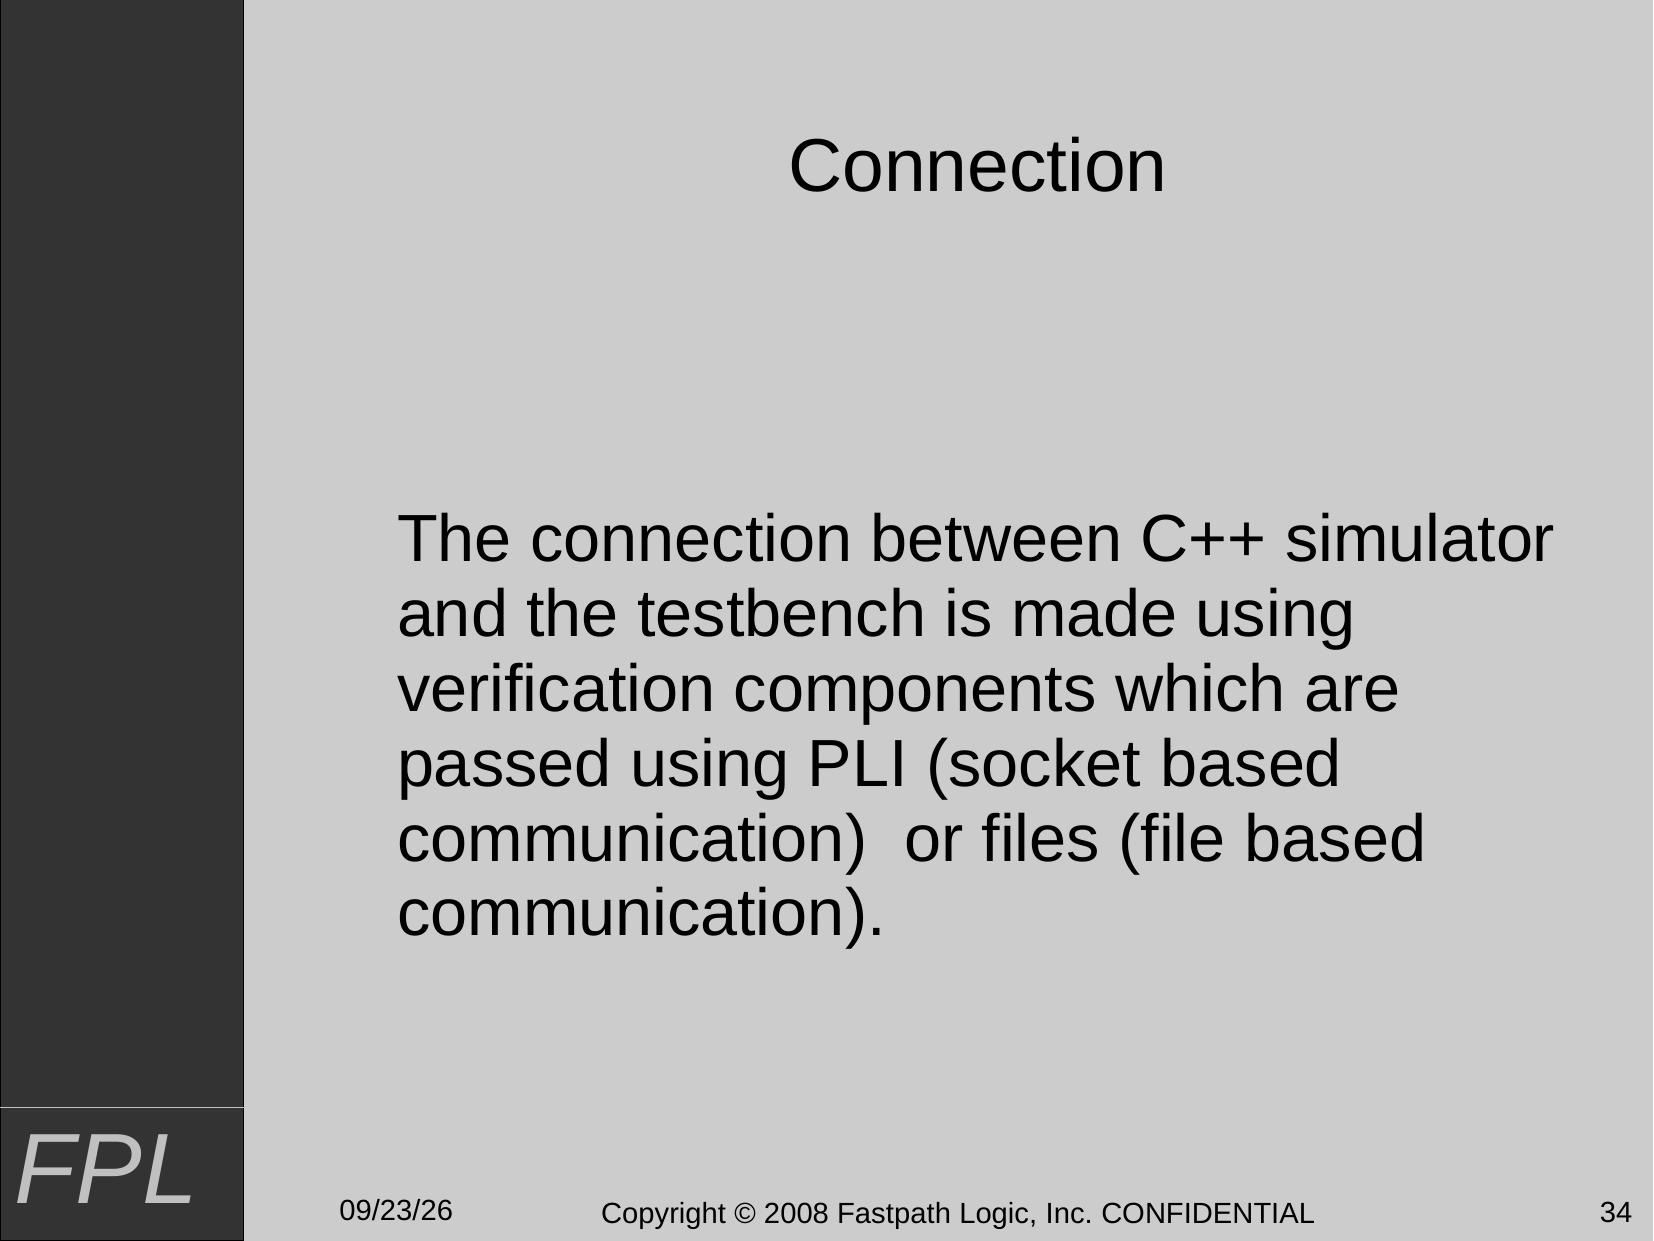

# Connection
The connection between C++ simulator and the testbench is made using verification components which are passed using PLI (socket based communication) or files (file based communication).
34
© 2008 FASTPATH LOGIC INC.